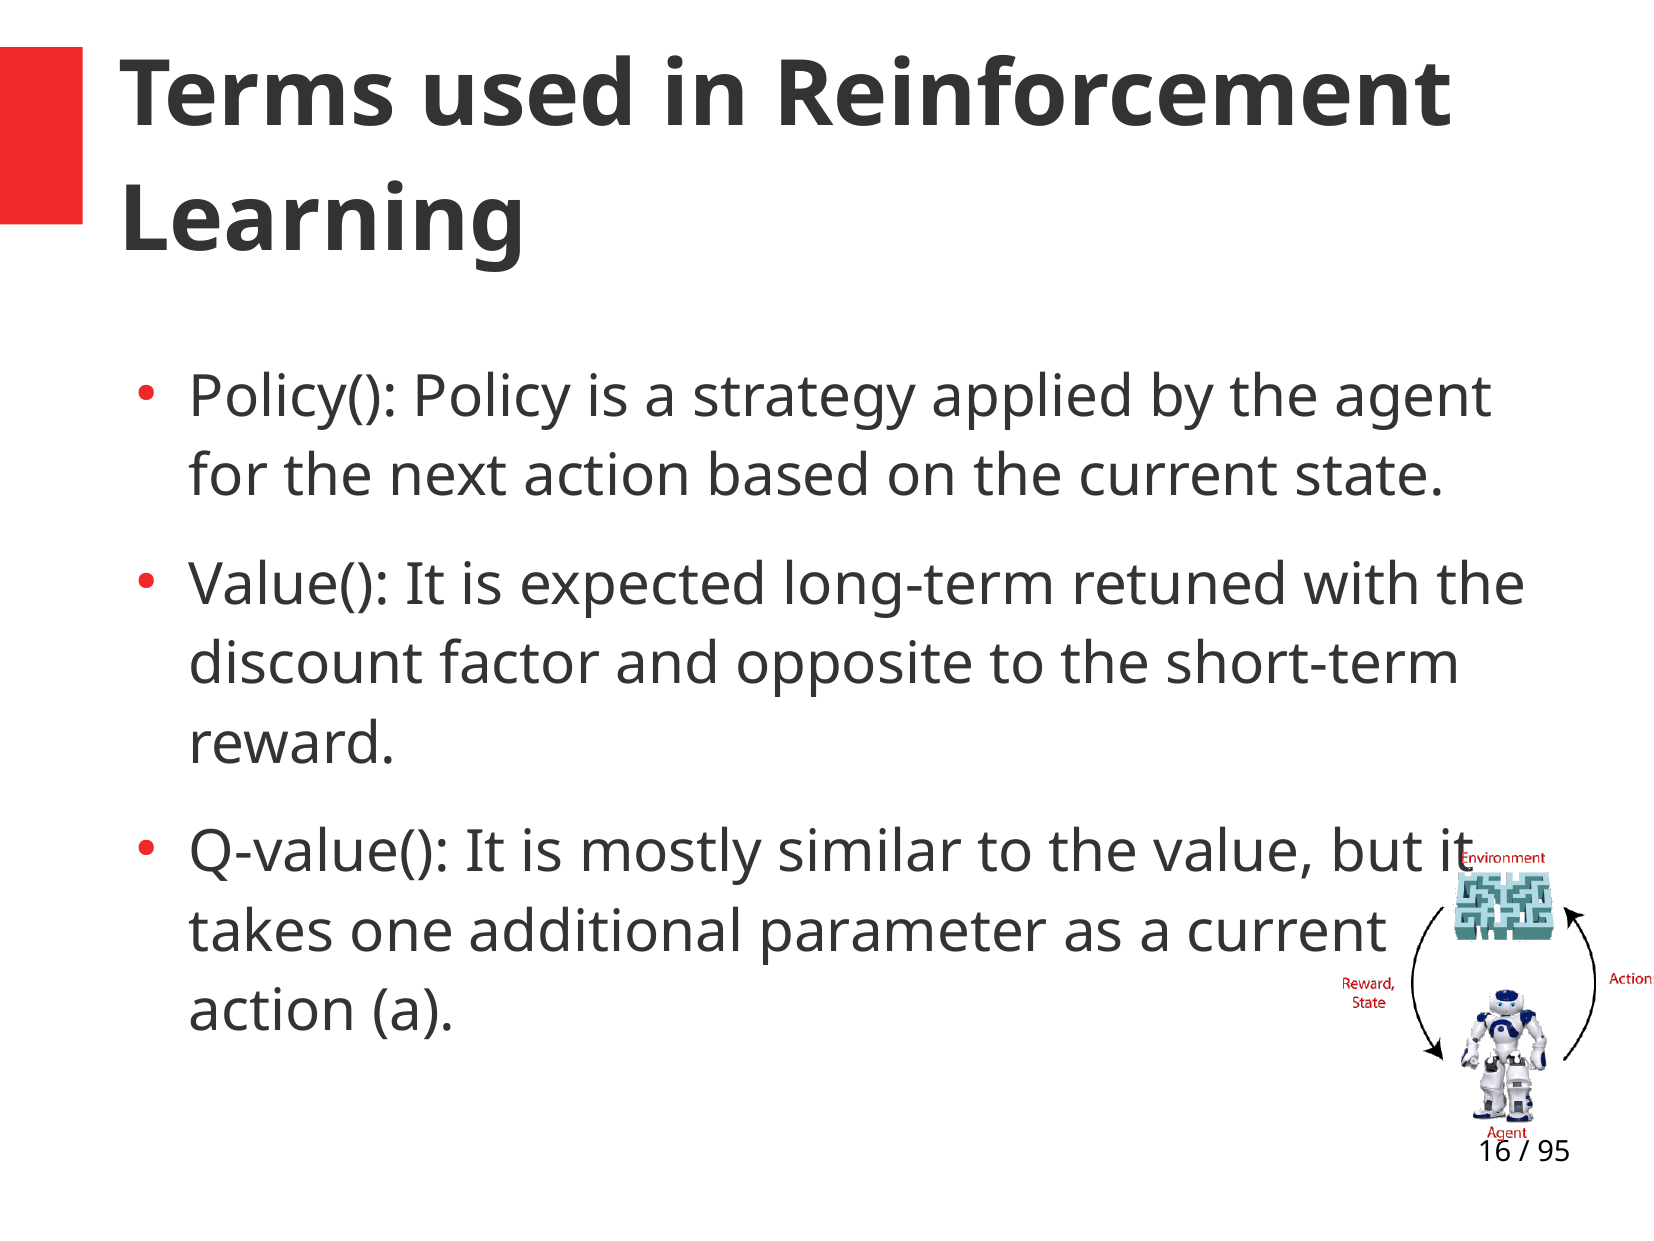

# Terms used in Reinforcement Learning
Policy(): Policy is a strategy applied by the agent for the next action based on the current state.
Value(): It is expected long-term retuned with the discount factor and opposite to the short-term reward.
Q-value(): It is mostly similar to the value, but it takes one additional parameter as a current action (a).
16